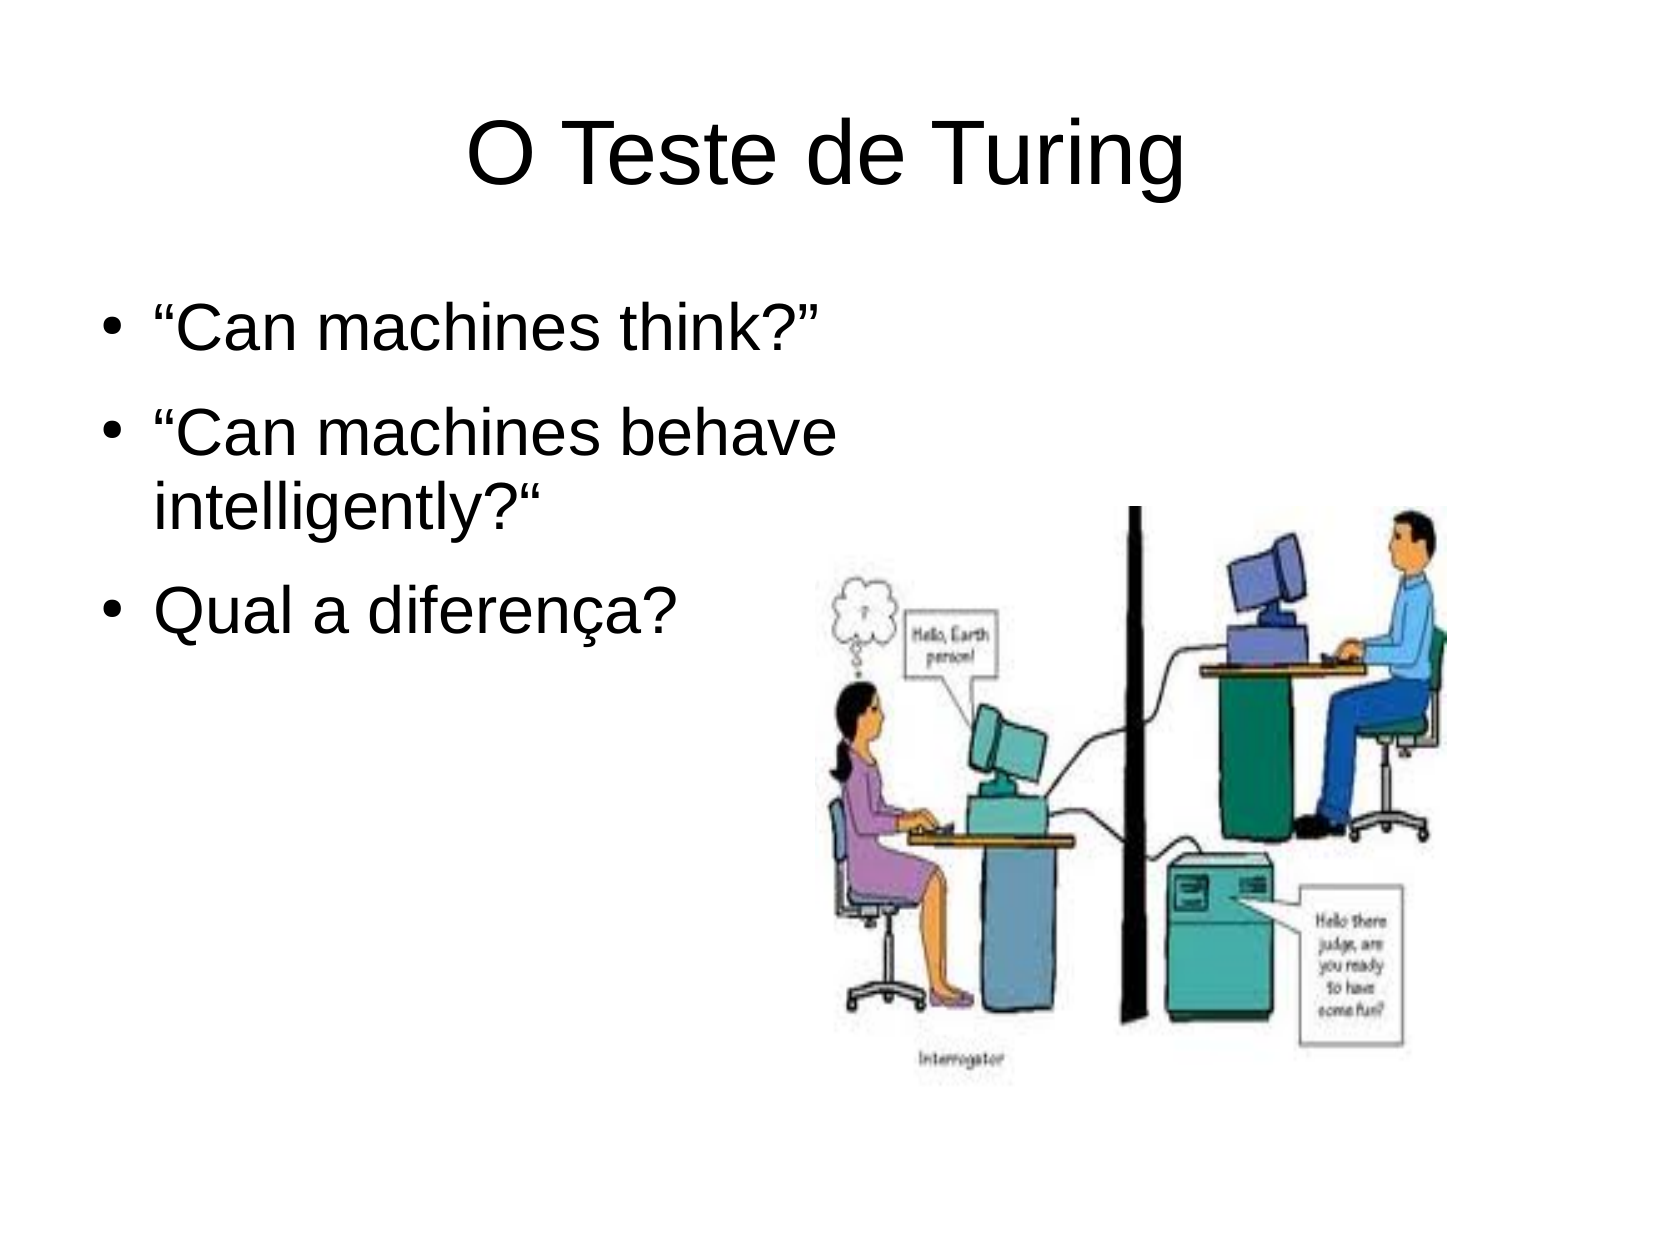

# O Teste de Turing
“Can machines think?”
“Can machines behave intelligently?“
Qual a diferença?